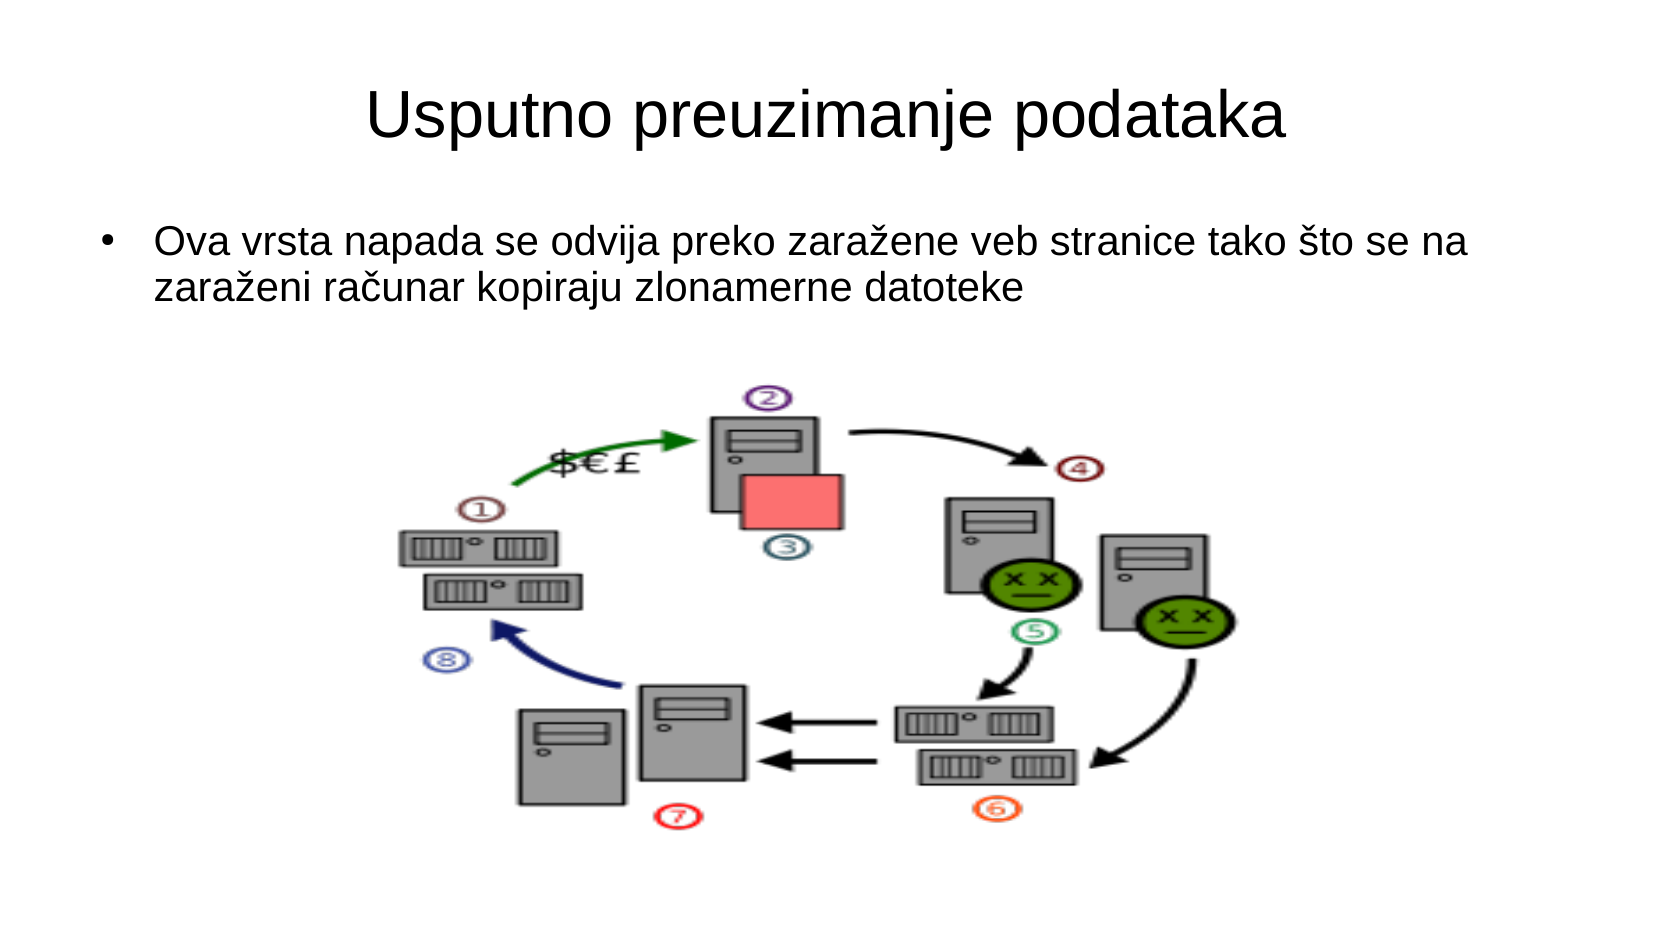

# Usputno preuzimanje podataka
Ova vrsta napada se odvija preko zaražene veb stranice tako što se na zaraženi računar kopiraju zlonamerne datoteke